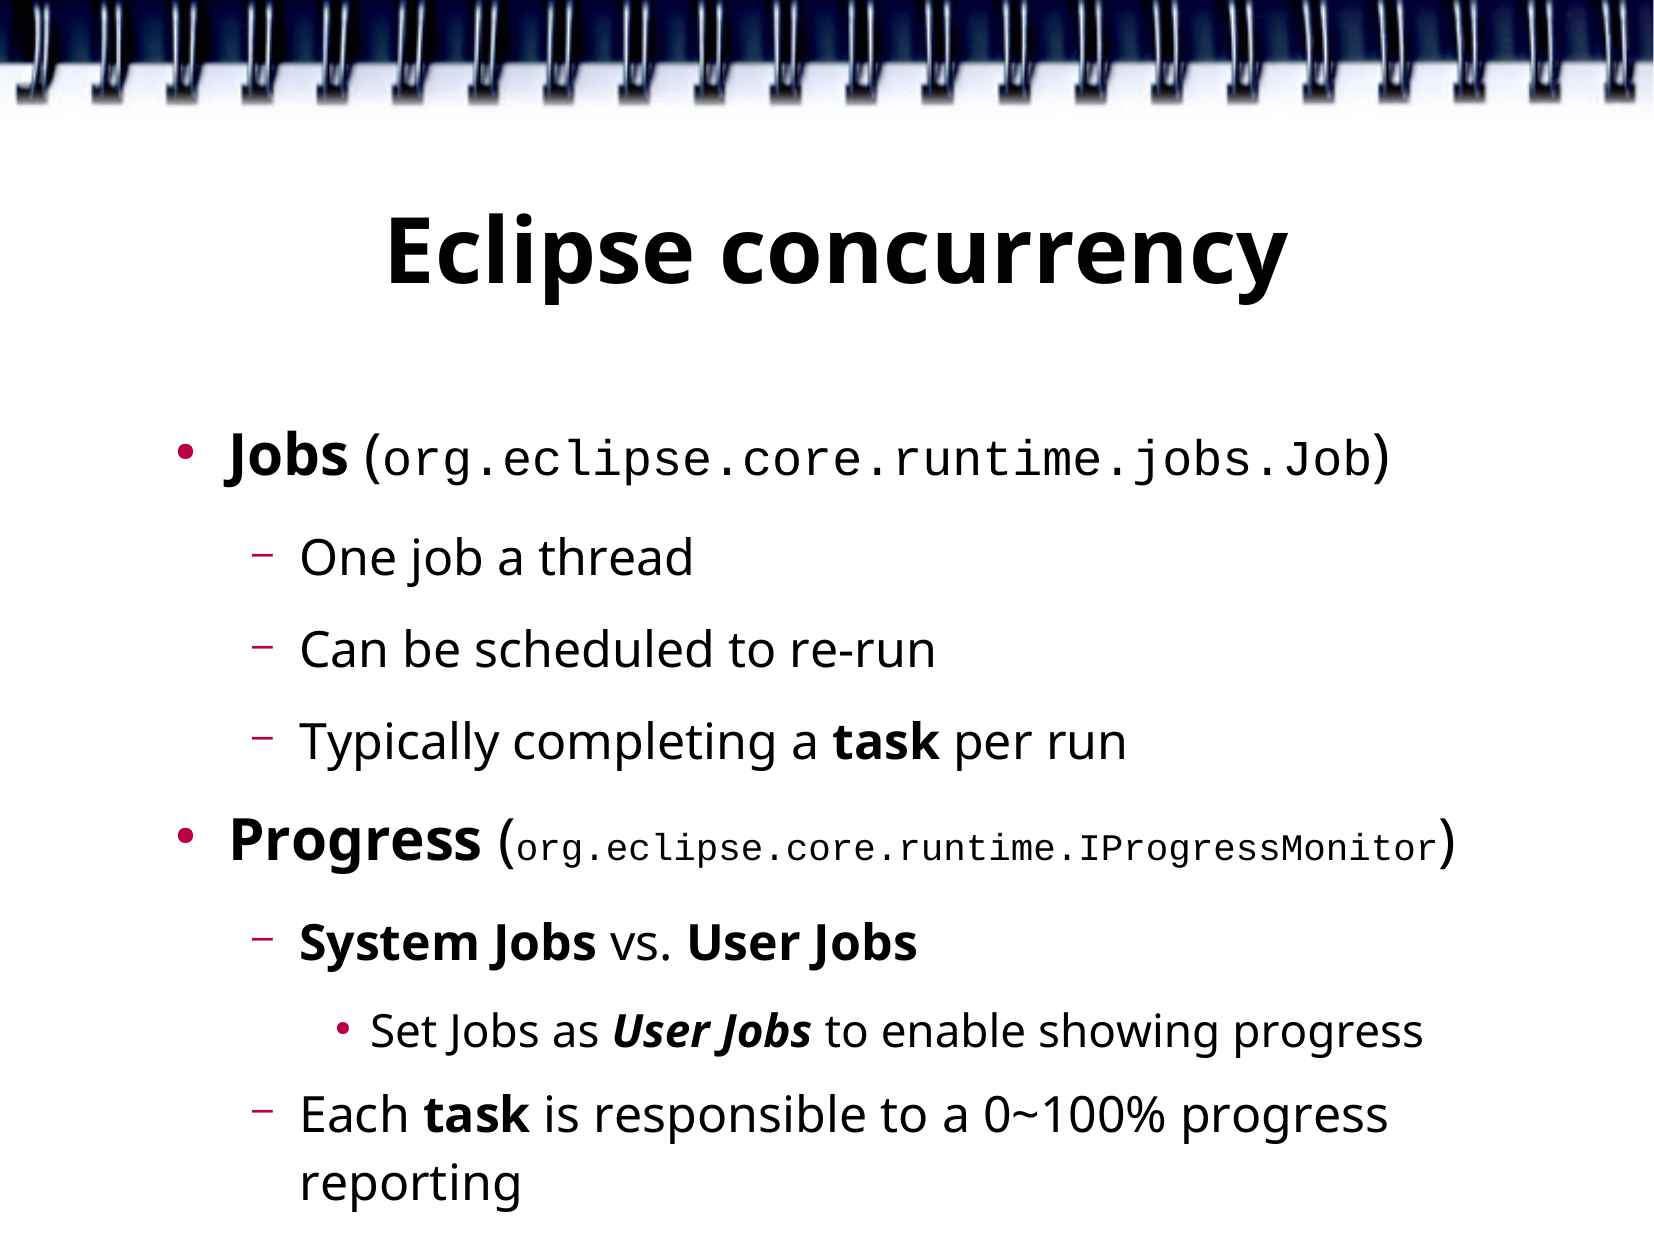

# Eclipse concurrency
Jobs (org.eclipse.core.runtime.jobs.Job)
One job a thread
Can be scheduled to re-run
Typically completing a task per run
Progress (org.eclipse.core.runtime.IProgressMonitor)
System Jobs vs. User Jobs
Set Jobs as User Jobs to enable showing progress
Each task is responsible to a 0~100% progress reporting